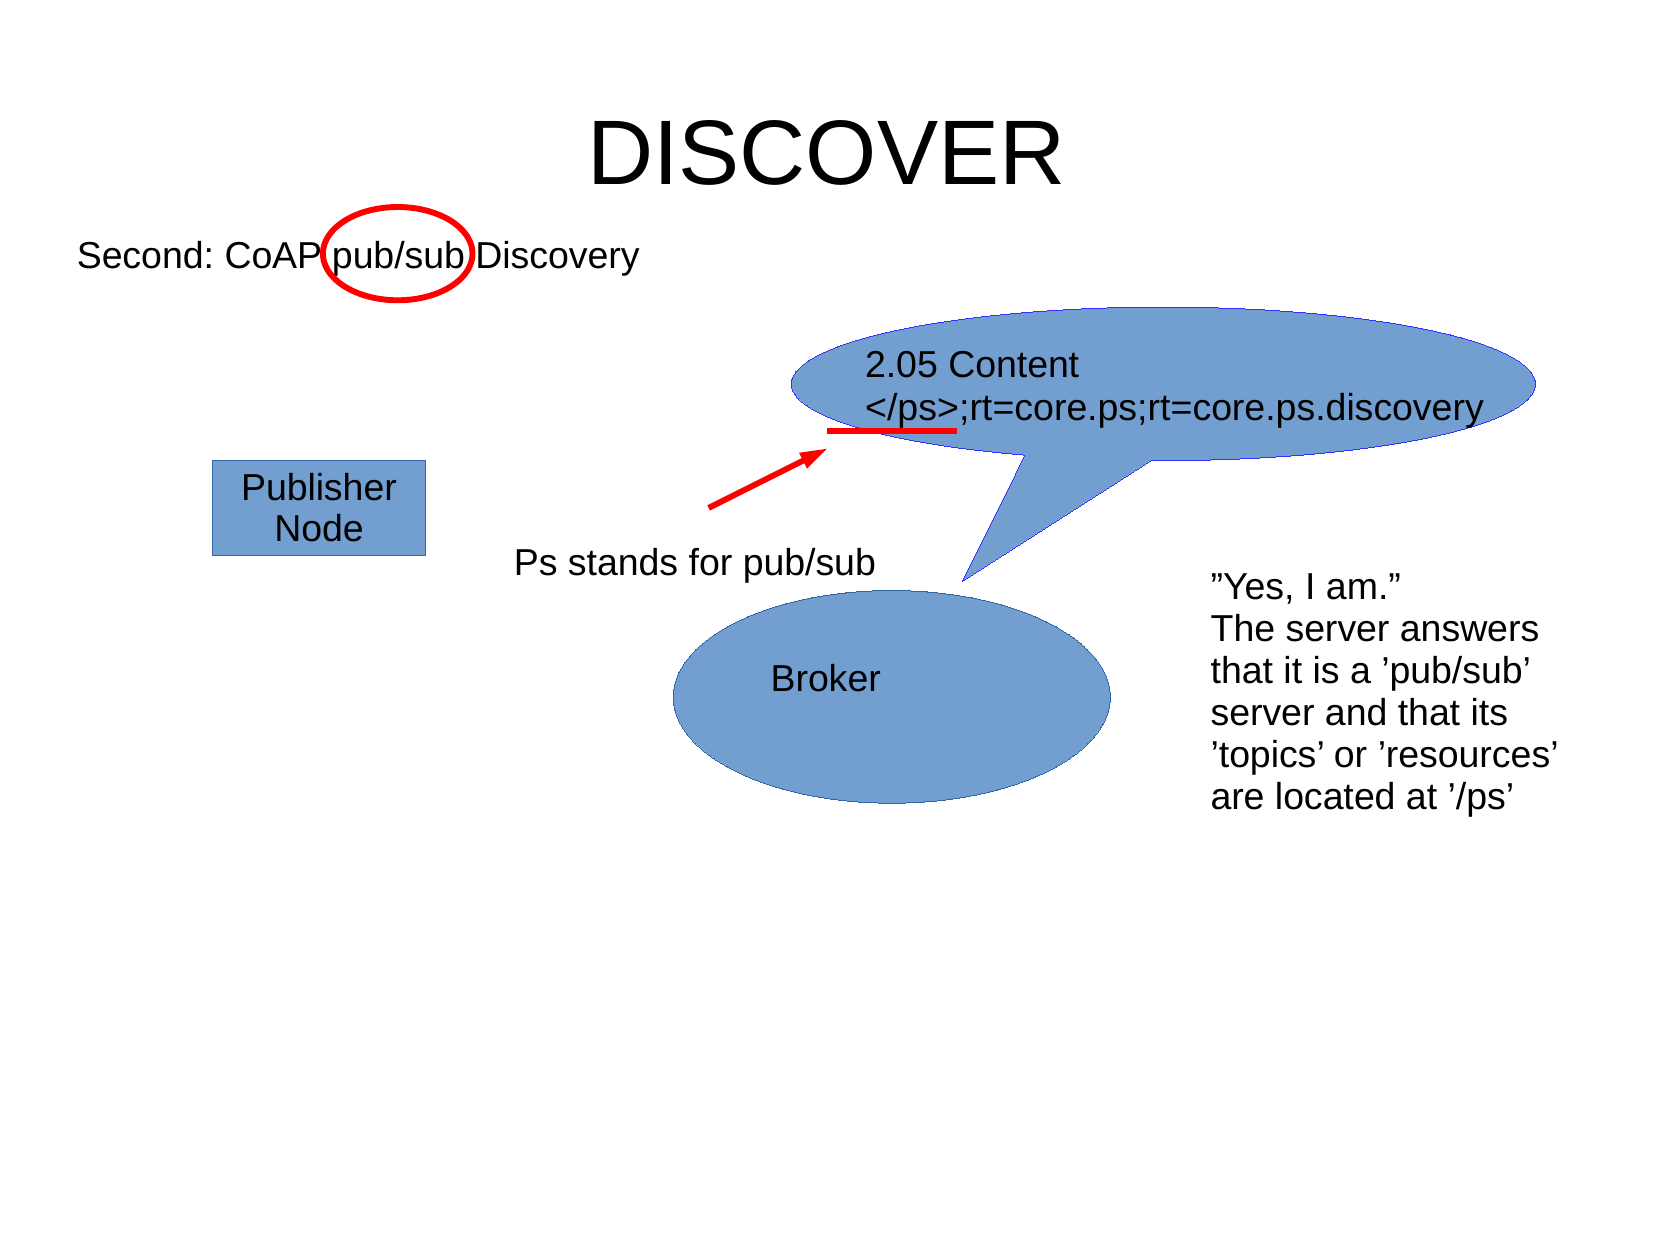

# DISCOVER
Second: CoAP pub/sub Discovery
2.05 Content
</ps>;rt=core.ps;rt=core.ps.discovery
Publisher
Node
Ps stands for pub/sub
”Yes, I am.”
The server answers that it is a ’pub/sub’ server and that its ’topics’ or ’resources’ are located at ’/ps’
Broker